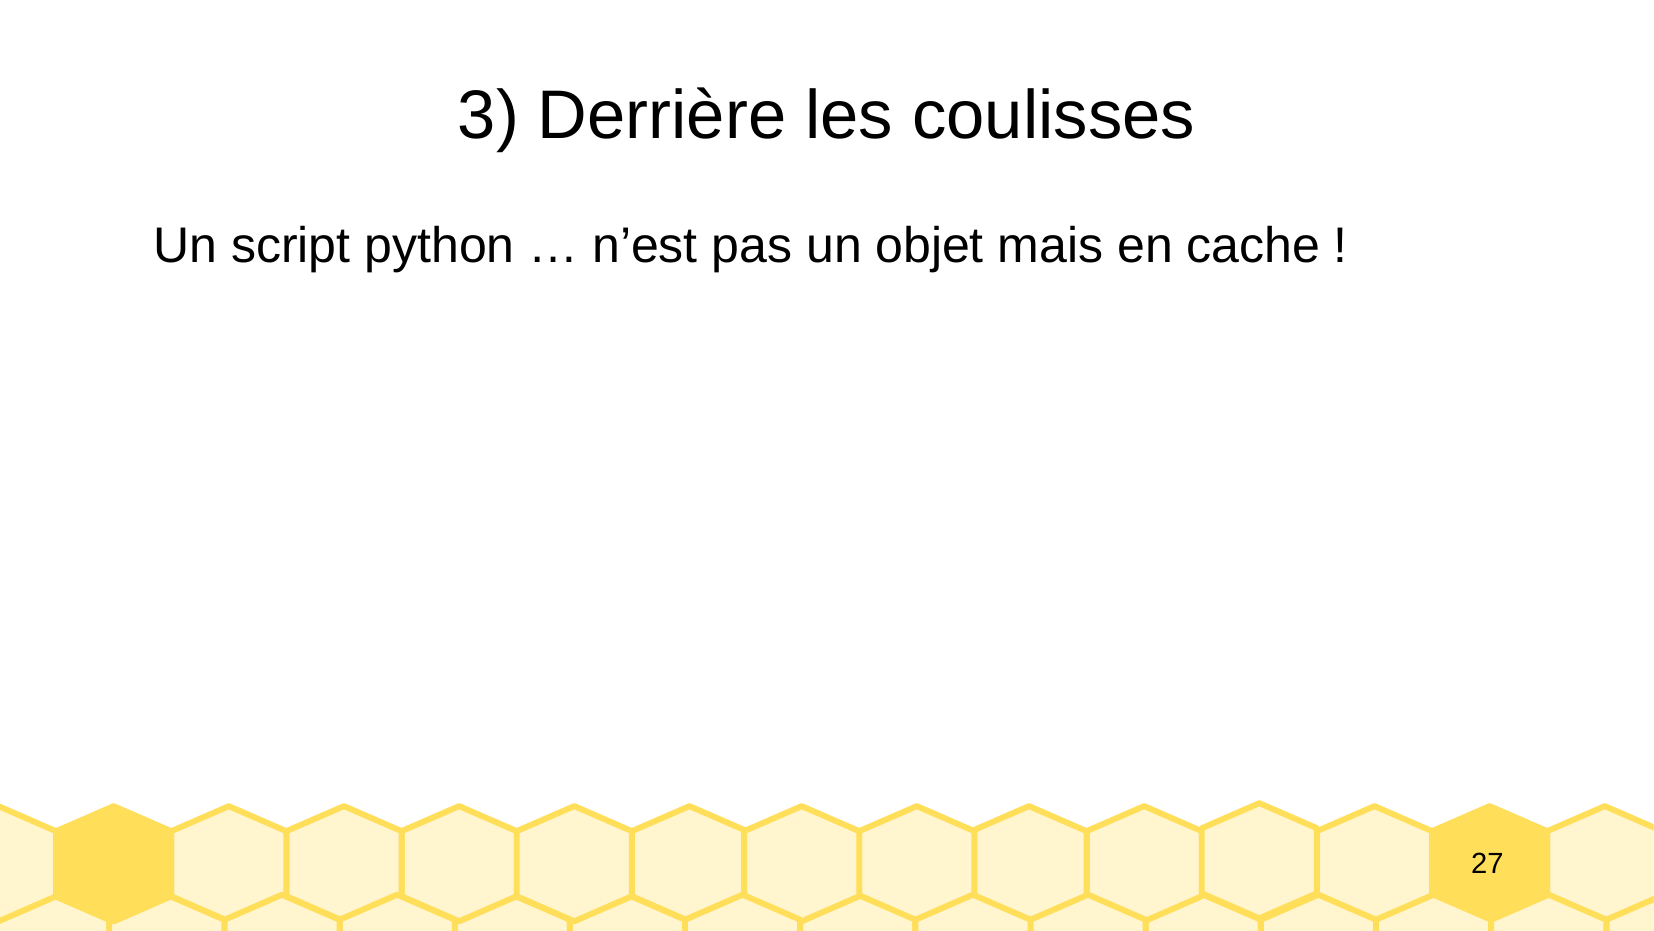

# 3) Derrière les coulisses
Un script python … n’est pas un objet mais en cache !